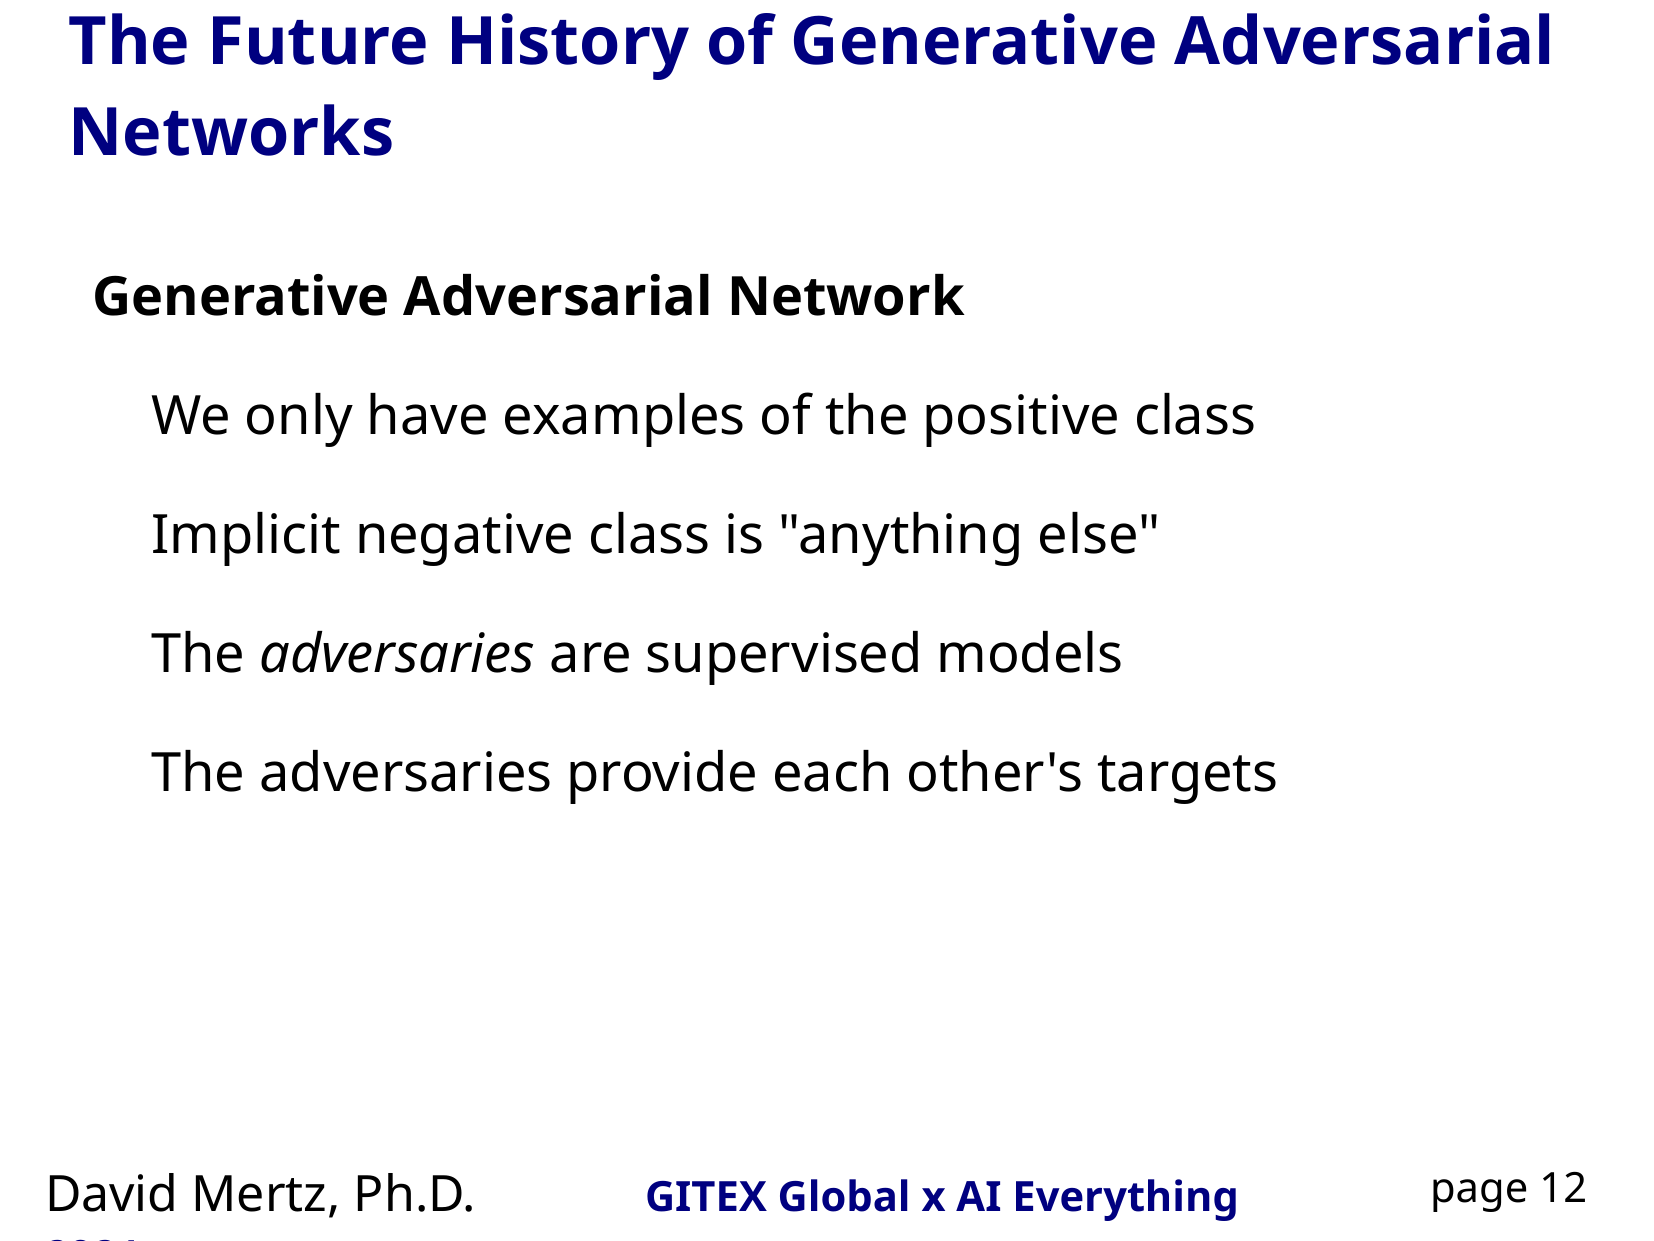

# Generative Adversarial Network
We only have examples of the positive class
Implicit negative class is "anything else"
The adversaries are supervised models
The adversaries provide each other's targets